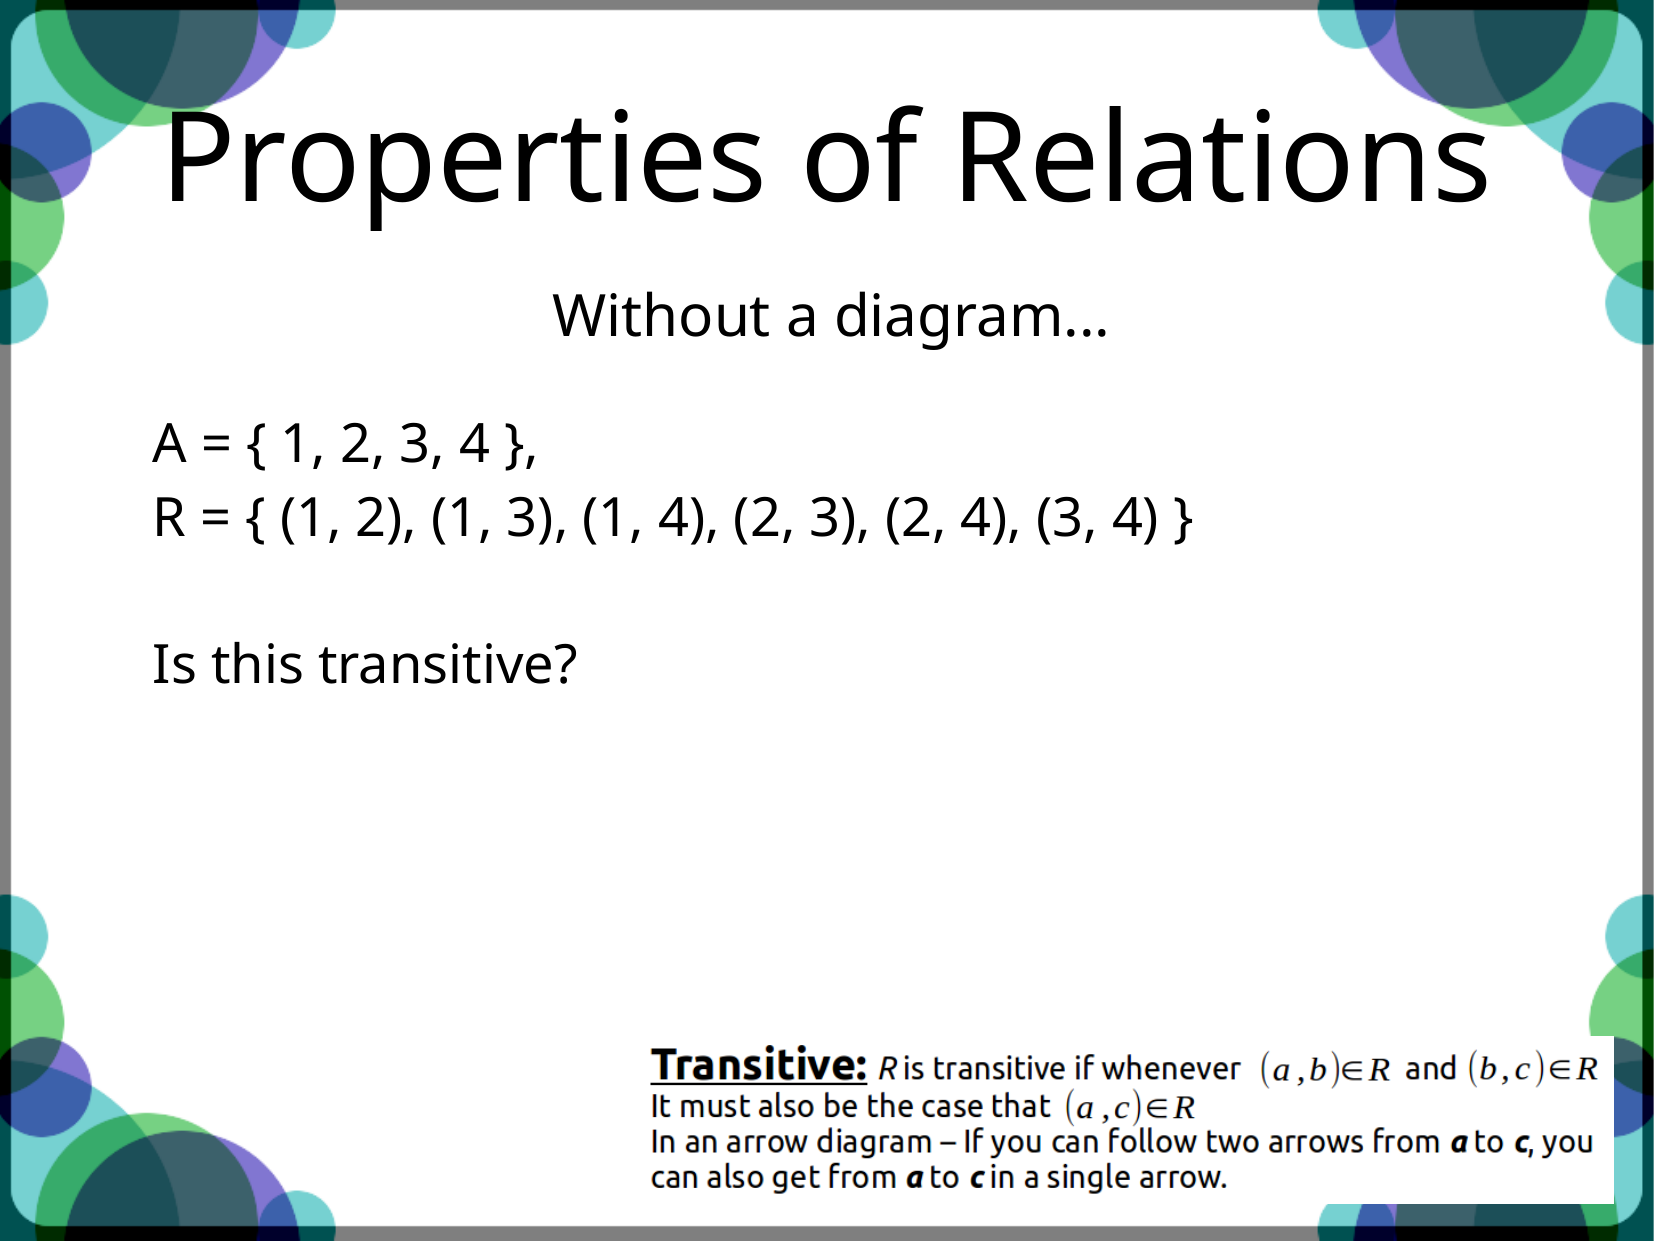

# Properties of Relations
Without a diagram...
A = { 1, 2, 3, 4 },
R = { (1, 2), (1, 3), (1, 4), (2, 3), (2, 4), (3, 4) }
Is this transitive?